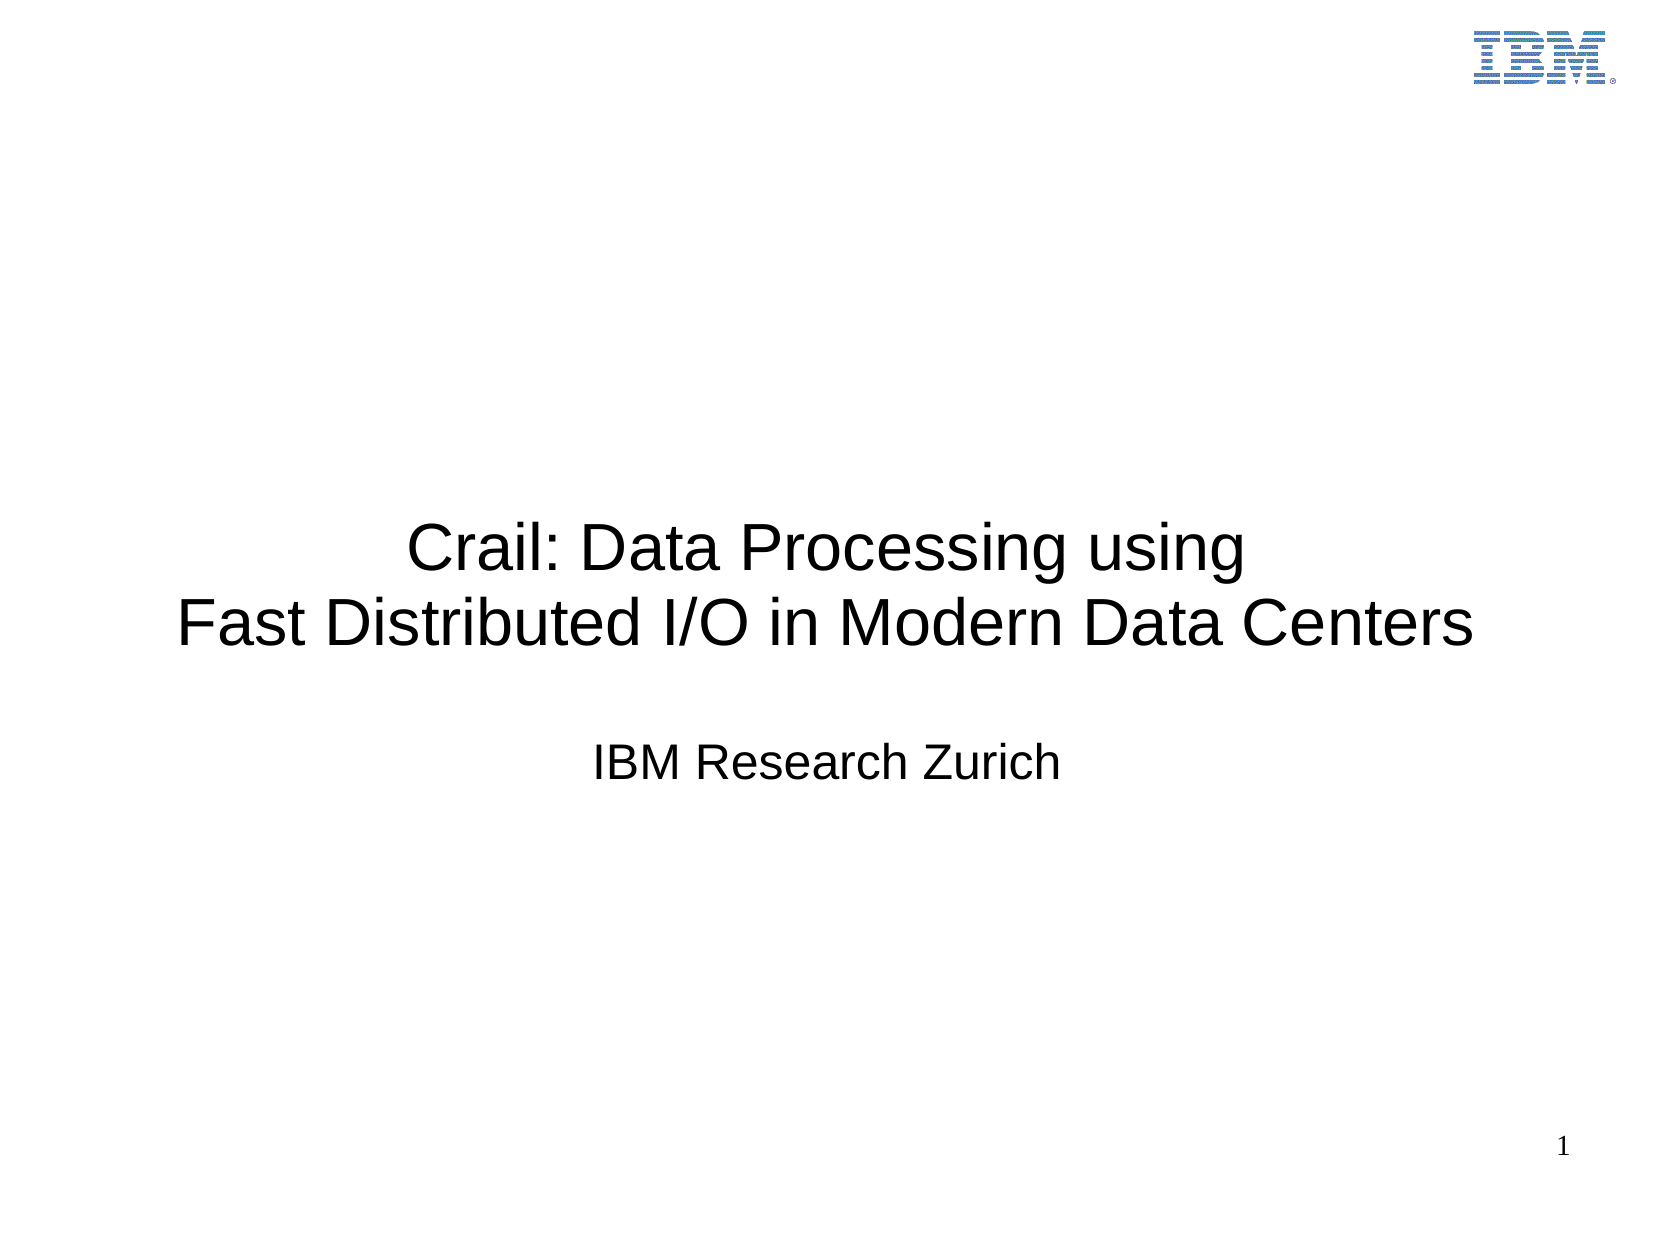

# Crail: Data Processing using
Fast Distributed I/O in Modern Data Centers
IBM Research Zurich
1